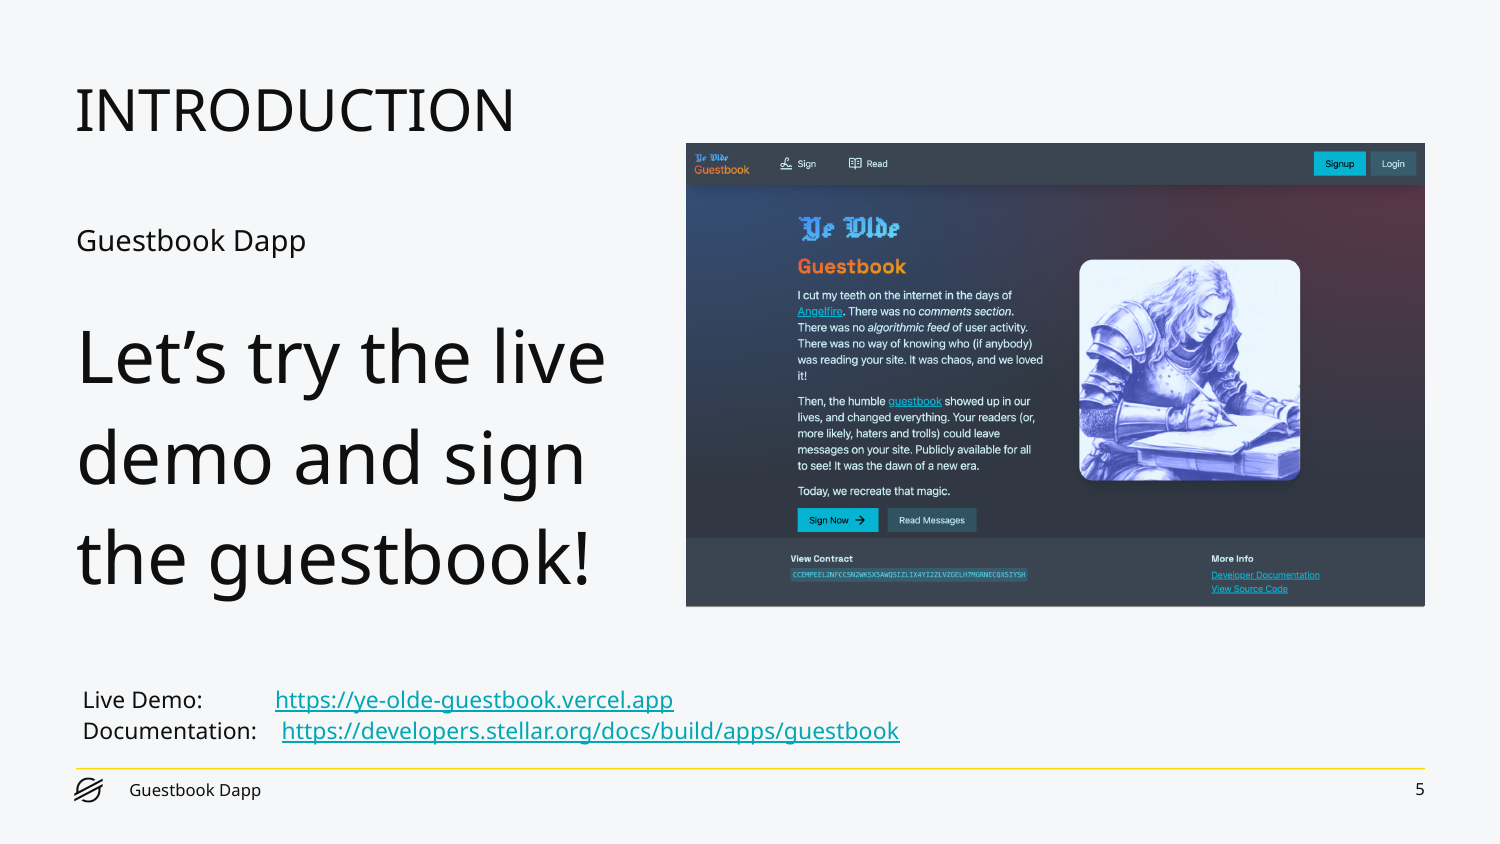

# INTRODUCTION
Guestbook Dapp
Let’s try the live demo and sign the guestbook!
Live Demo: https://ye-olde-guestbook.vercel.app
Documentation: https://developers.stellar.org/docs/build/apps/guestbook
Guestbook Dapp